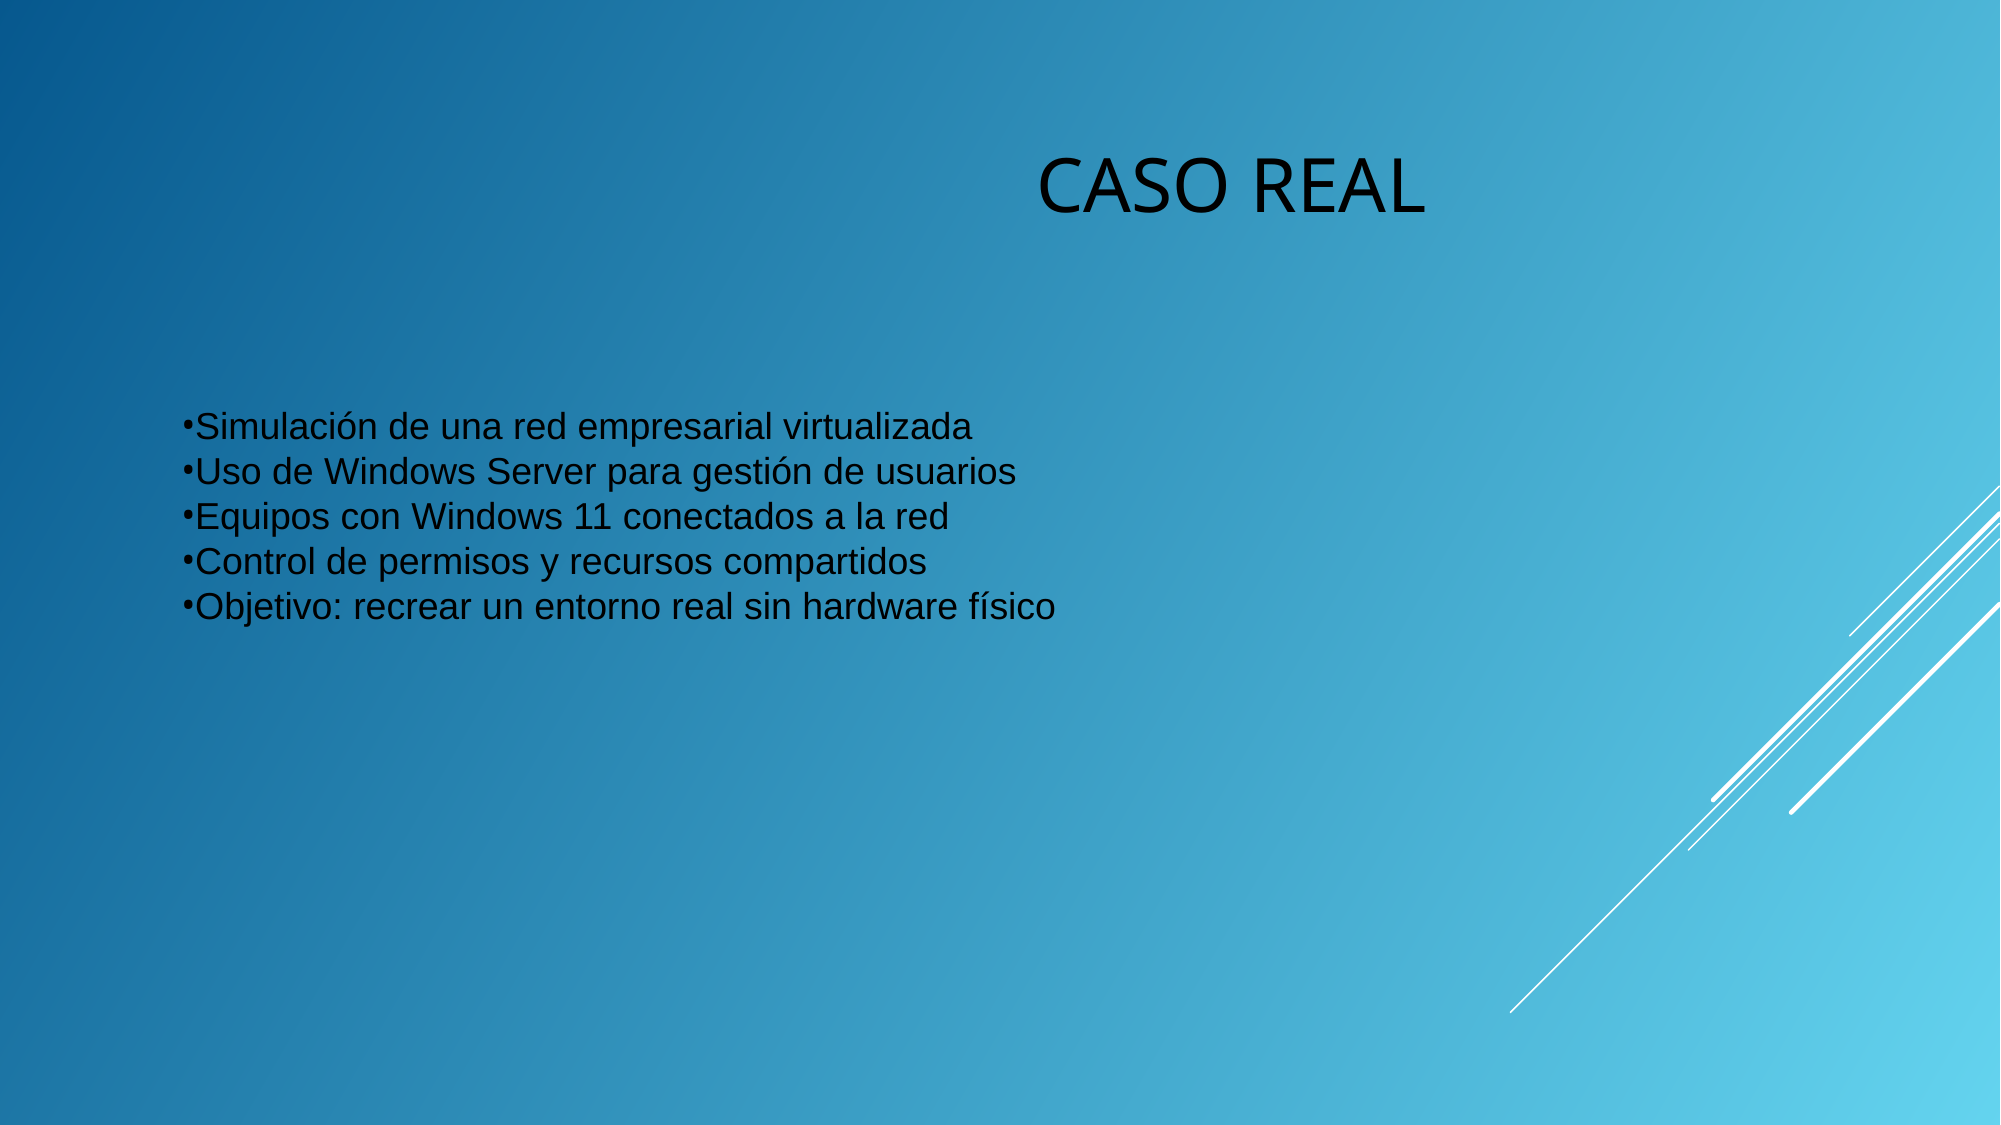

# Caso real
Simulación de una red empresarial virtualizada
Uso de Windows Server para gestión de usuarios
Equipos con Windows 11 conectados a la red
Control de permisos y recursos compartidos
Objetivo: recrear un entorno real sin hardware físico